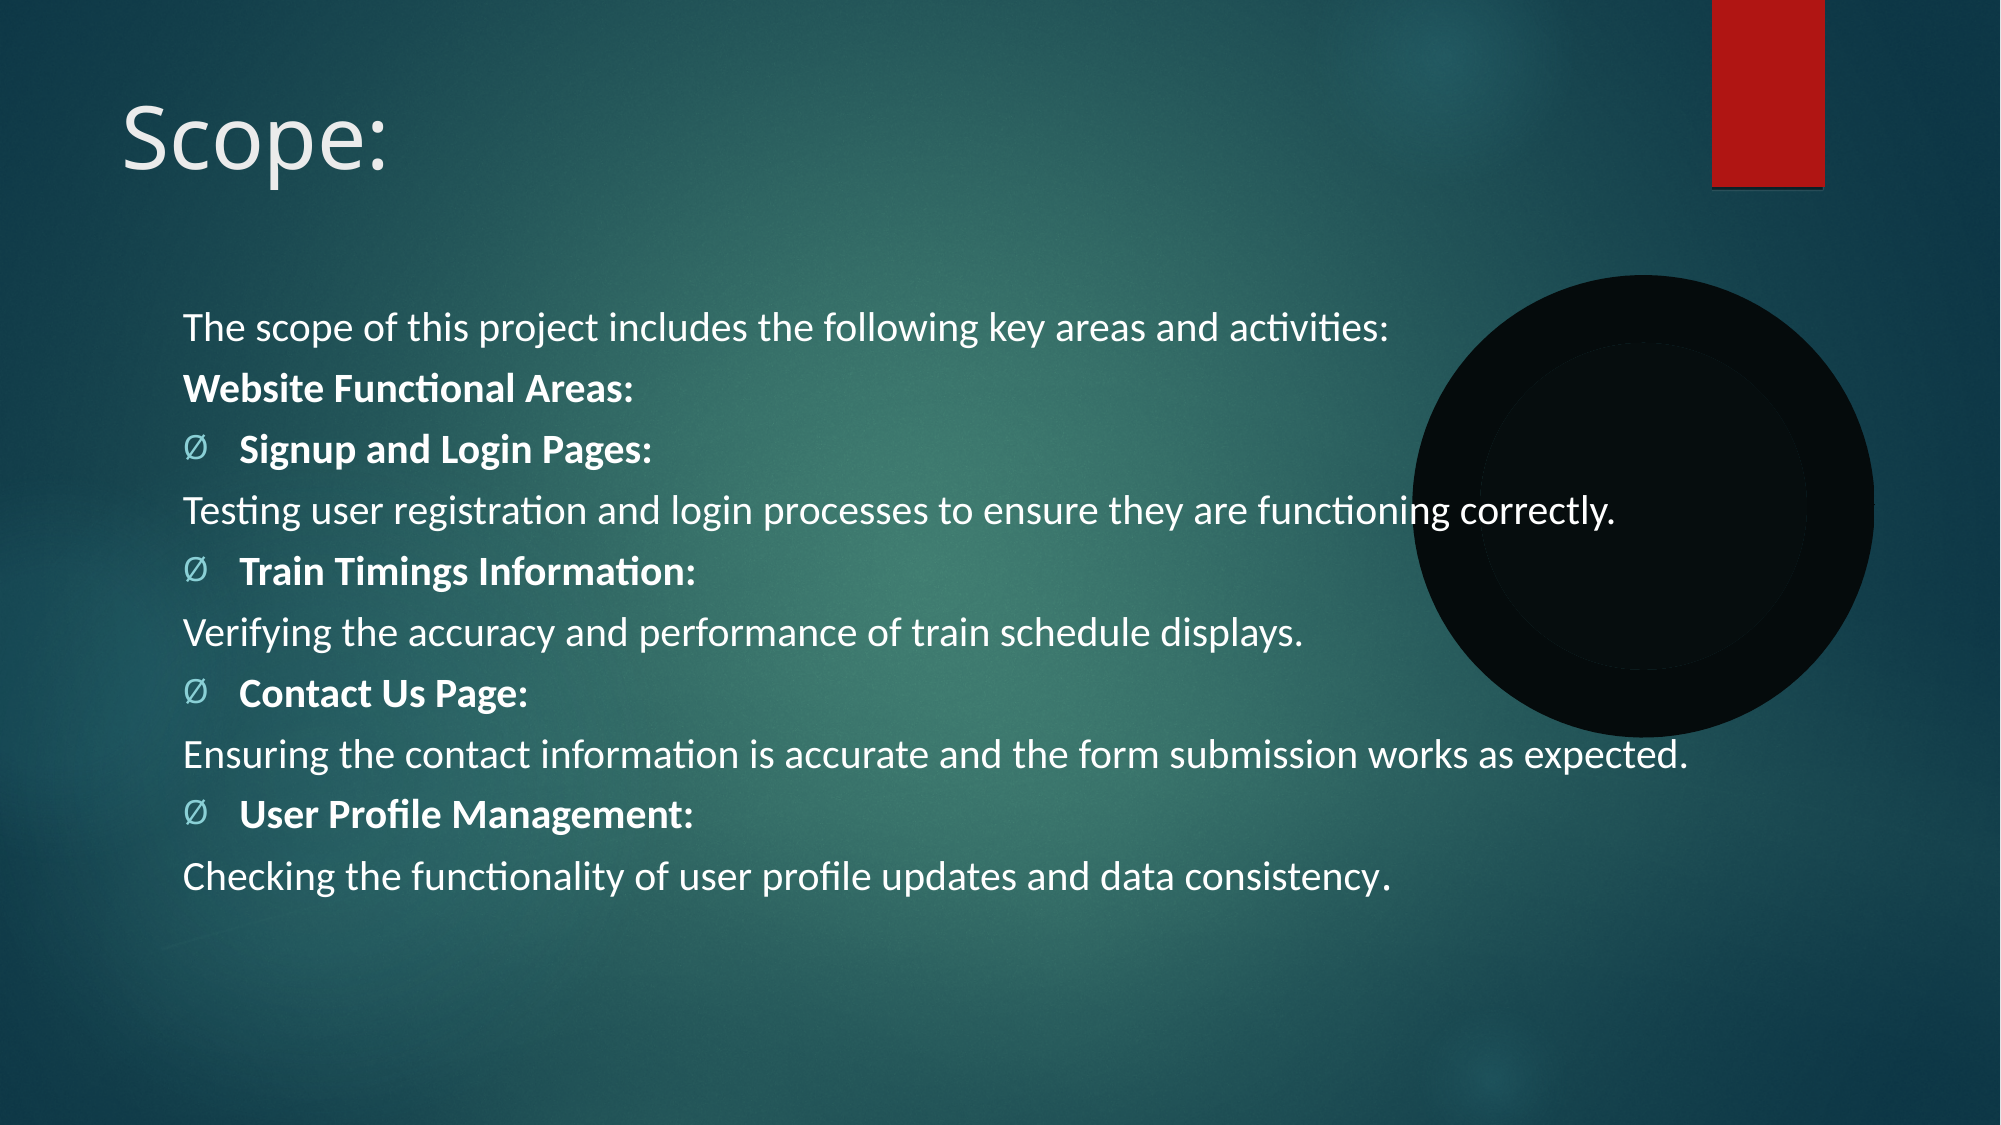

# Scope:
The scope of this project includes the following key areas and activities:
Website Functional Areas:
Signup and Login Pages:
Testing user registration and login processes to ensure they are functioning correctly.
Train Timings Information:
Verifying the accuracy and performance of train schedule displays.
Contact Us Page:
Ensuring the contact information is accurate and the form submission works as expected.
User Profile Management:
Checking the functionality of user profile updates and data consistency.